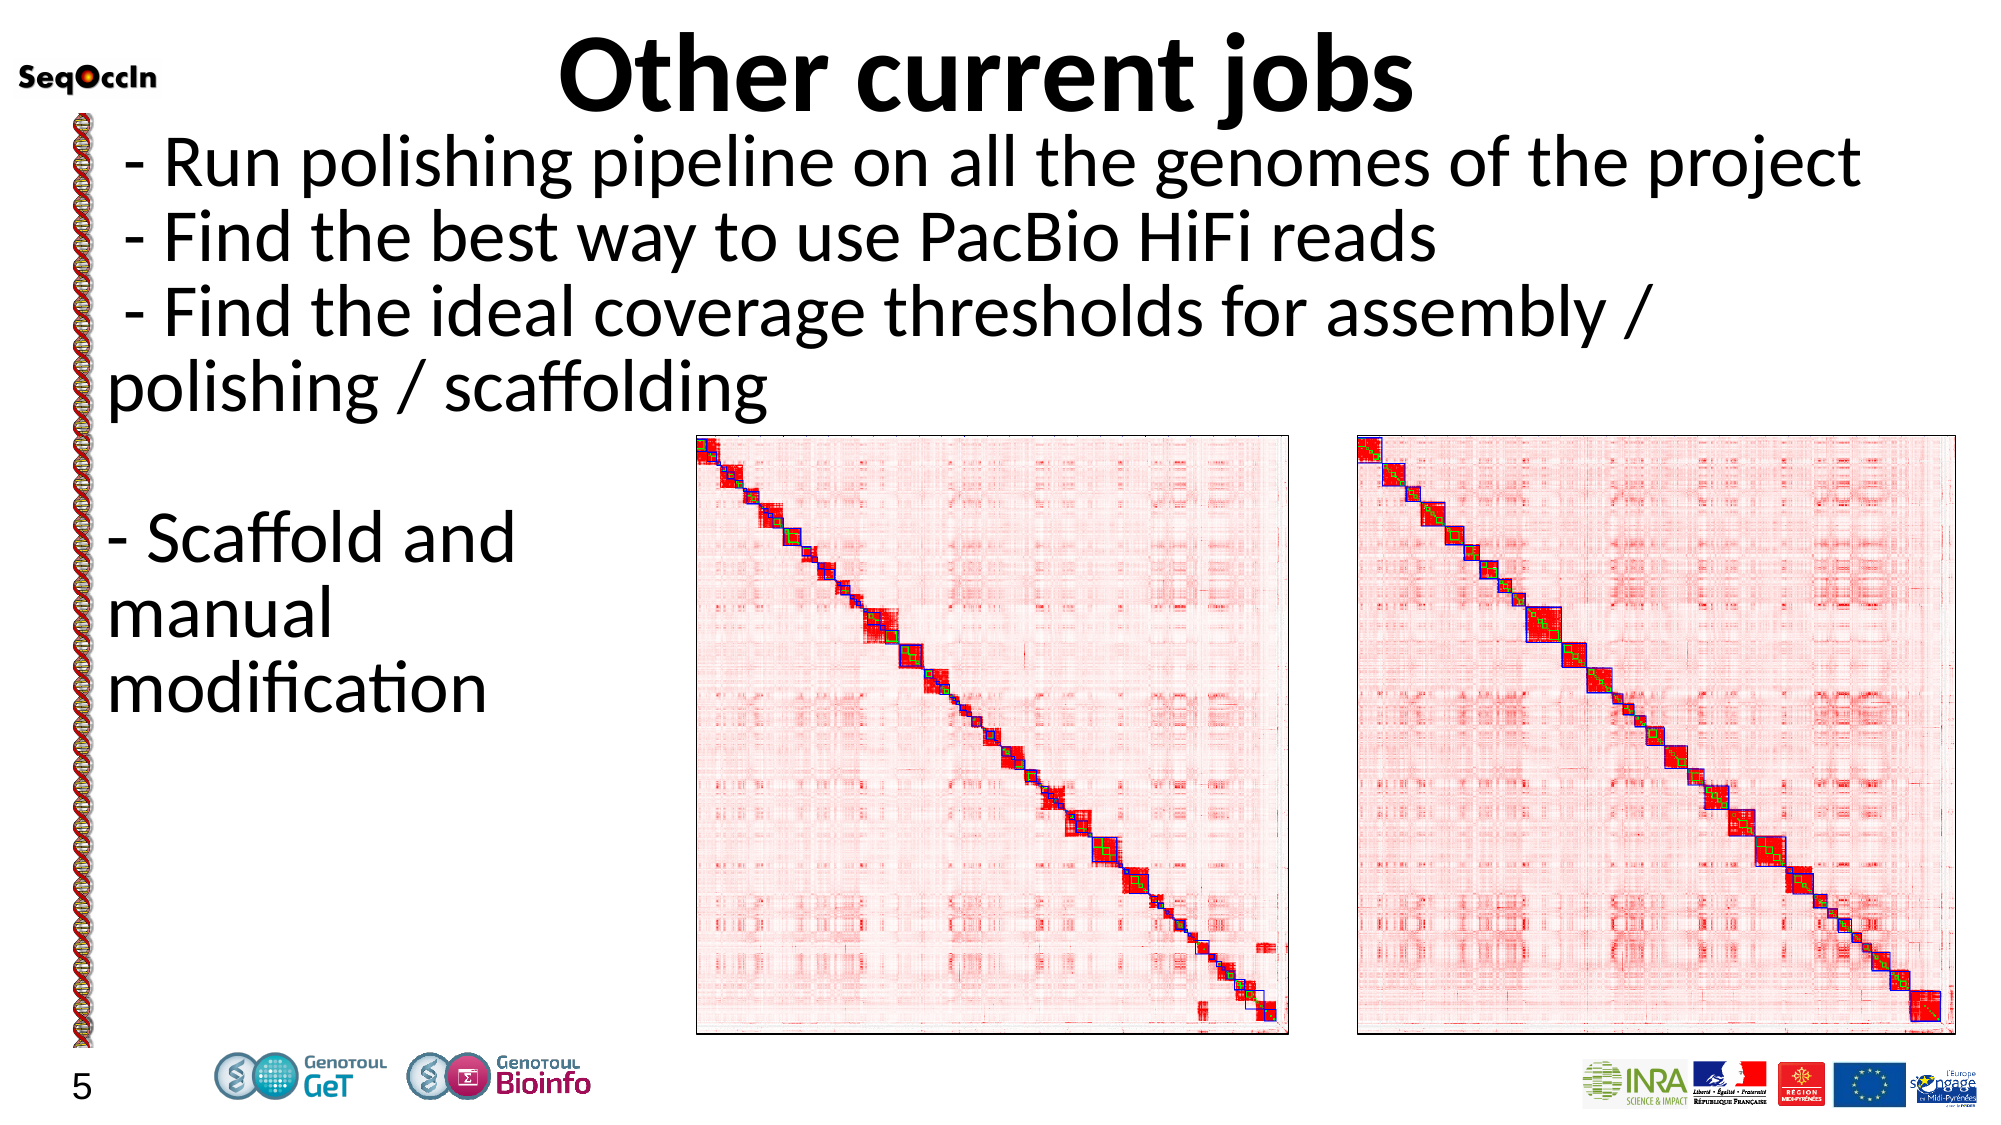

# Other current jobs
 - Run polishing pipeline on all the genomes of the project
 - Find the best way to use PacBio HiFi reads
 - Find the ideal coverage thresholds for assembly / polishing / scaffolding
- Scaffold and
manual
modification